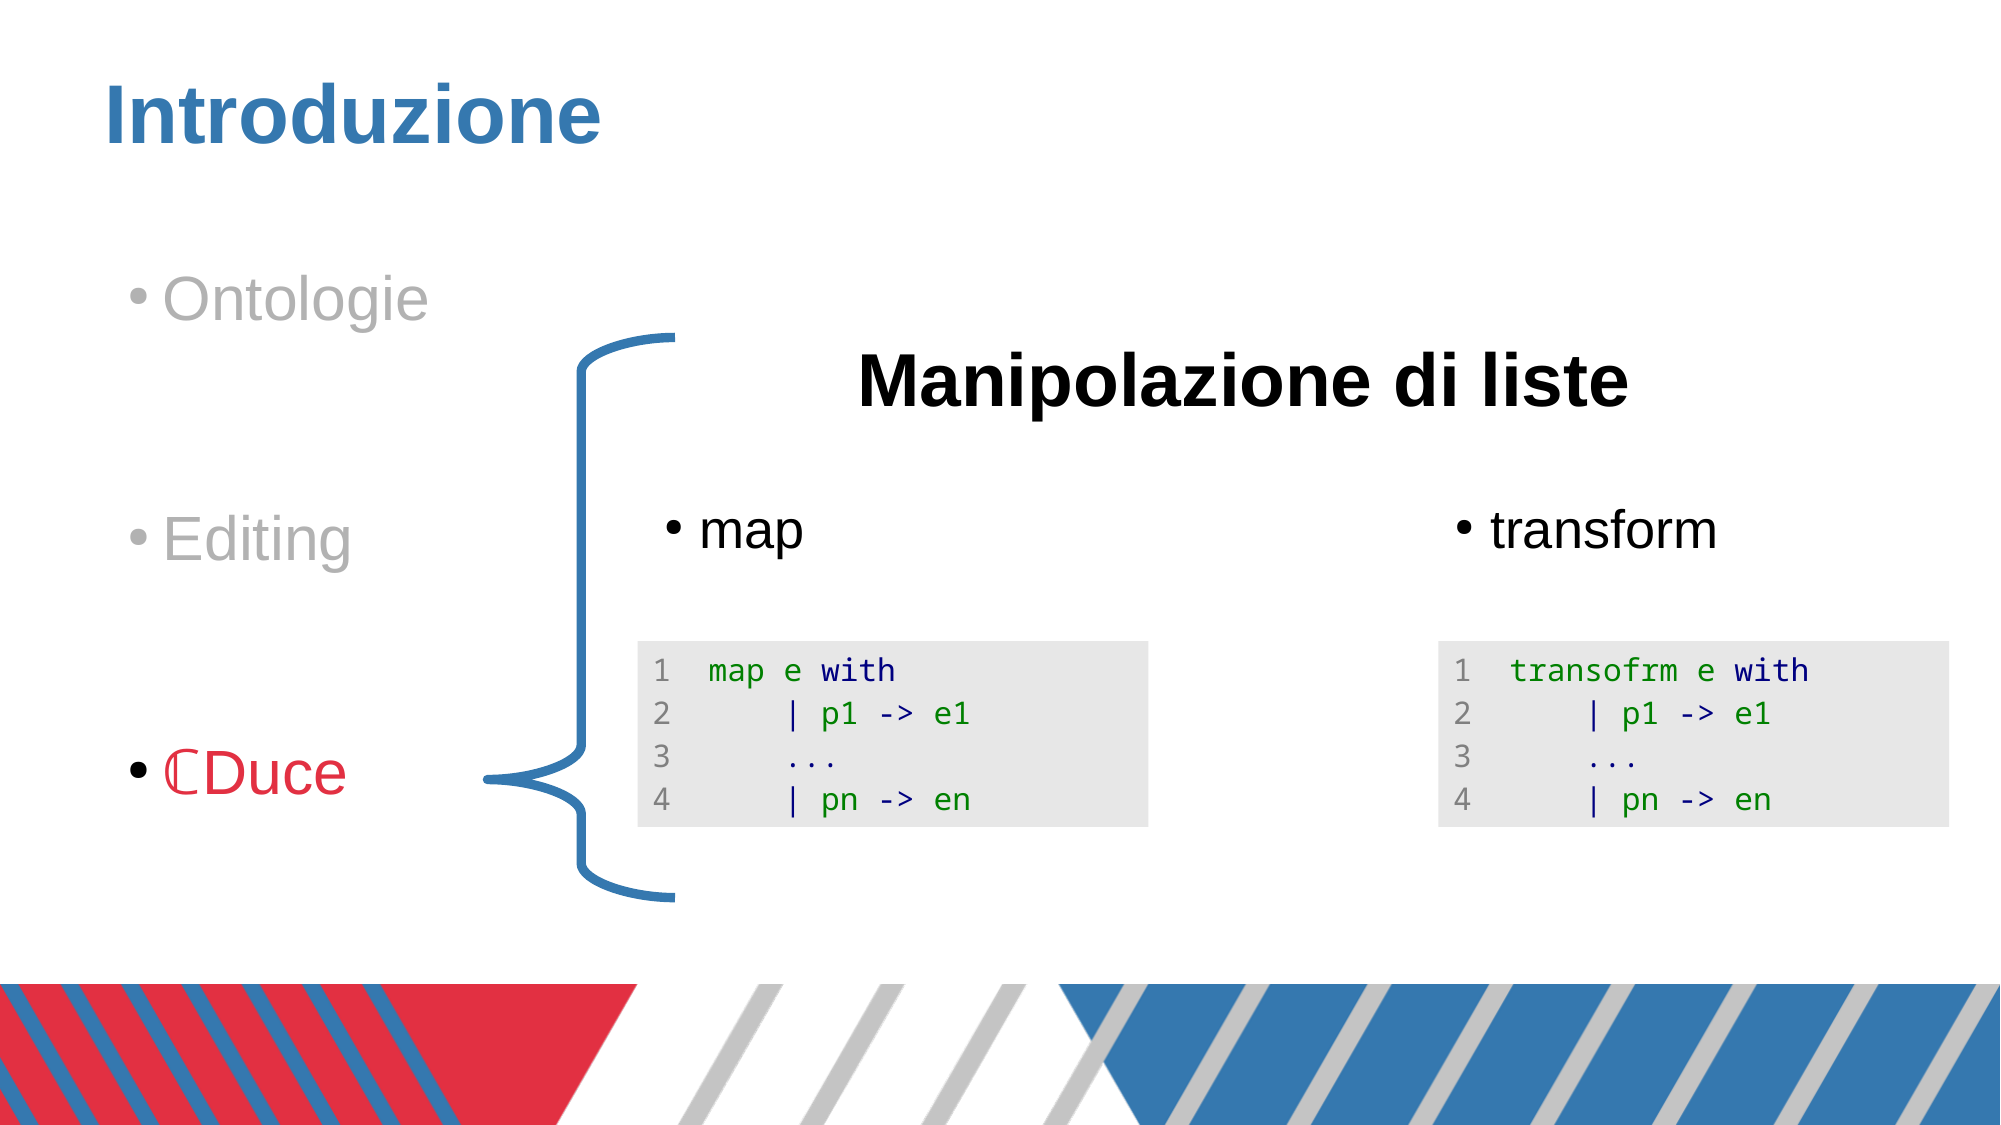

# Introduzione
Ontologie
Editing
ℂDuce
Manipolazione di liste
map
transform
1 map e with
2 | p1 -> e1
3 ...
4 | pn -> en
1 transofrm e with
2 | p1 -> e1
3 ...
4 | pn -> en